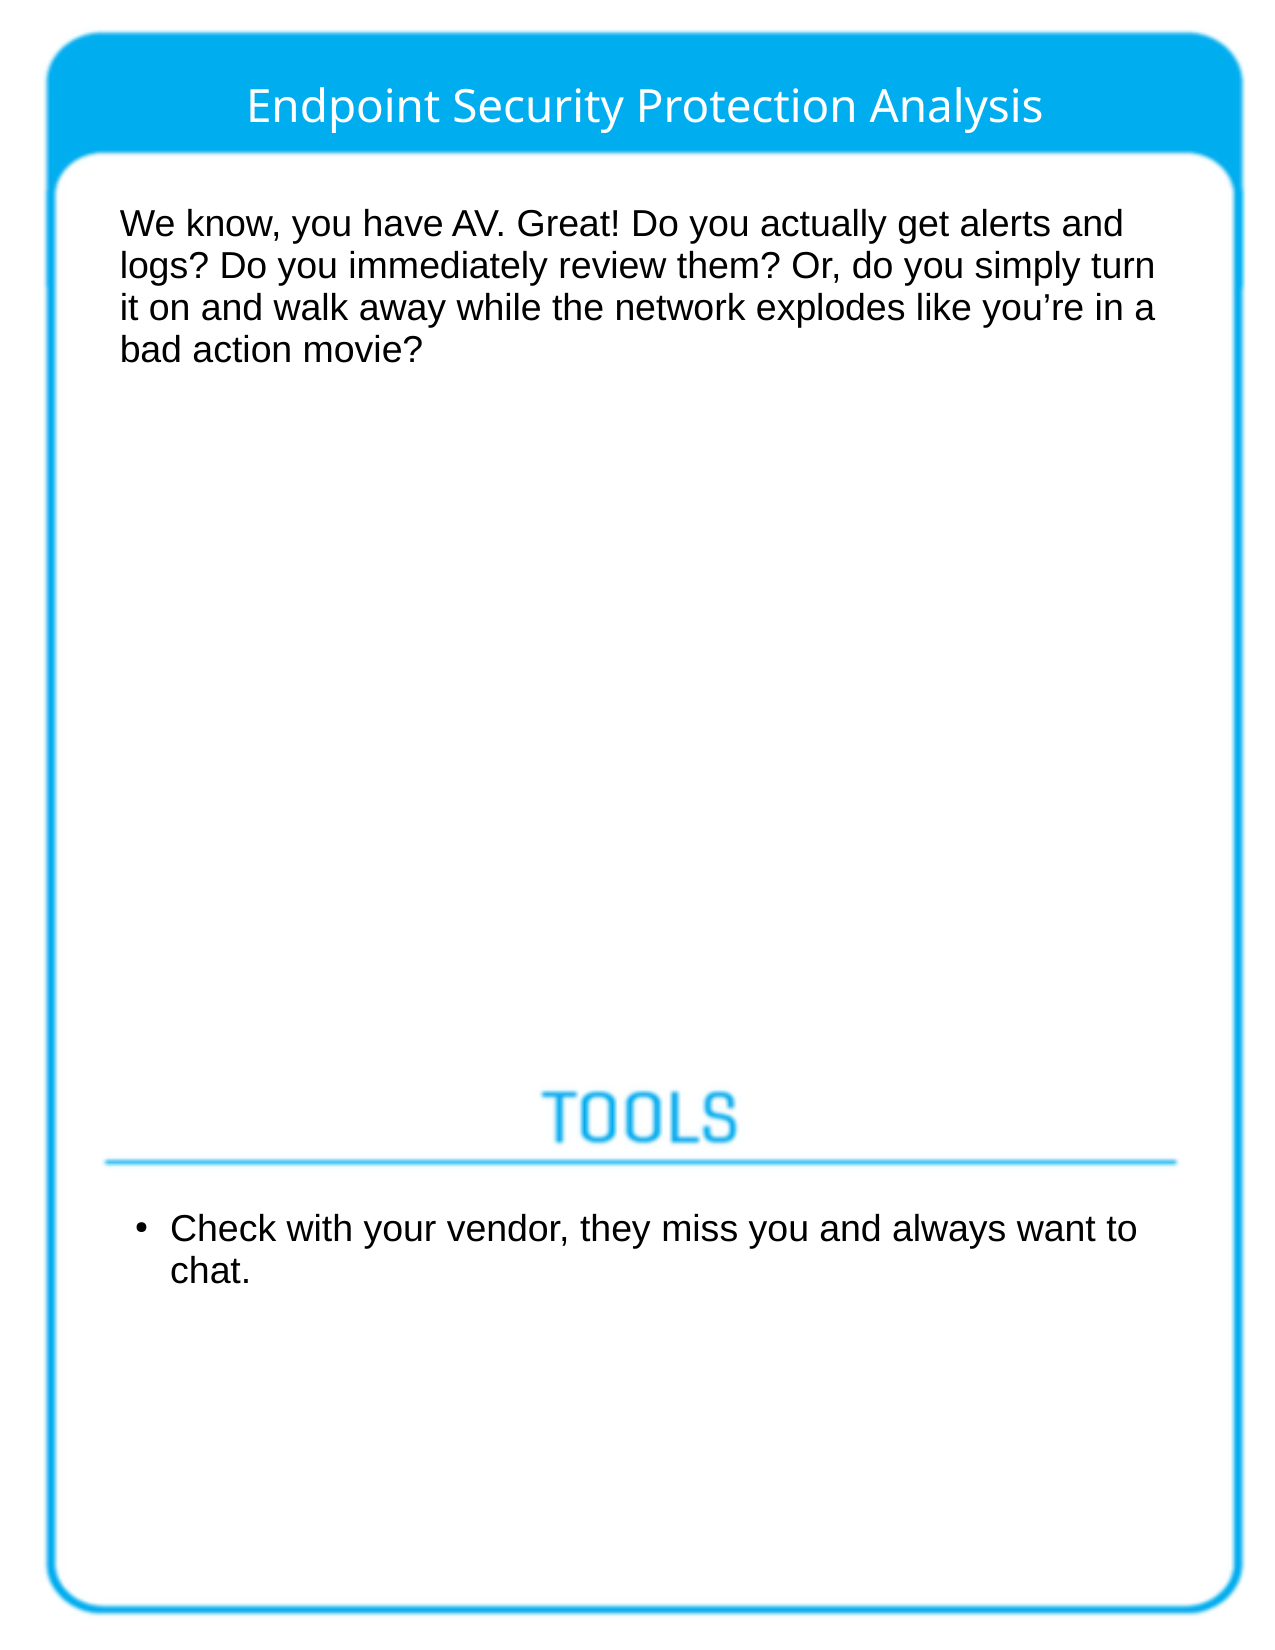

Endpoint Security Protection Analysis
We know, you have AV. Great! Do you actually get alerts and logs? Do you immediately review them? Or, do you simply turn it on and walk away while the network explodes like you’re in a bad action movie?
Check with your vendor, they miss you and always want to chat.